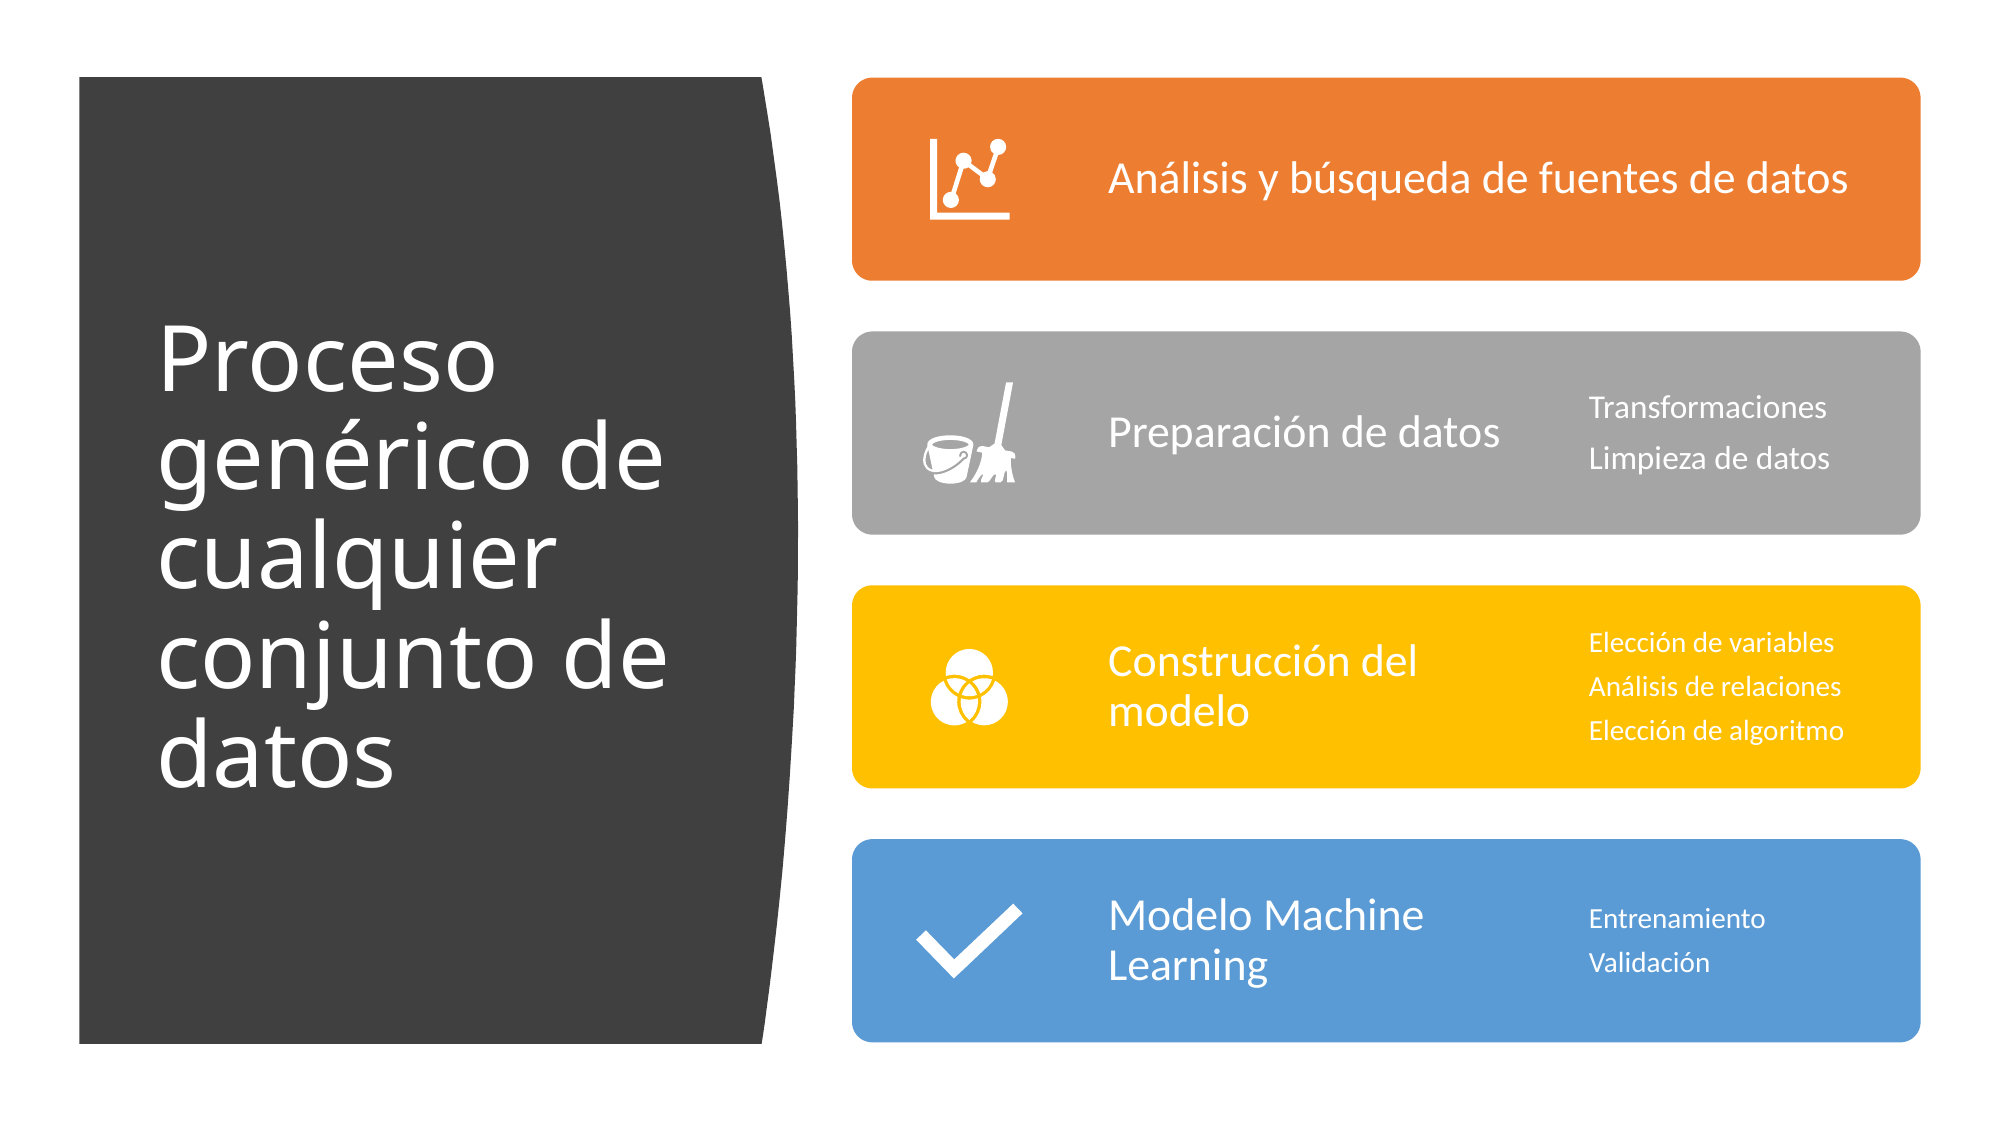

Análisis y búsqueda de fuentes de datos
Preparación de datos
Transformaciones
Limpieza de datos
Construcción del modelo
Elección de variables
Análisis de relaciones
Elección de algoritmo
Modelo Machine Learning
Entrenamiento
Validación
# Proceso genérico de cualquier conjunto de datos